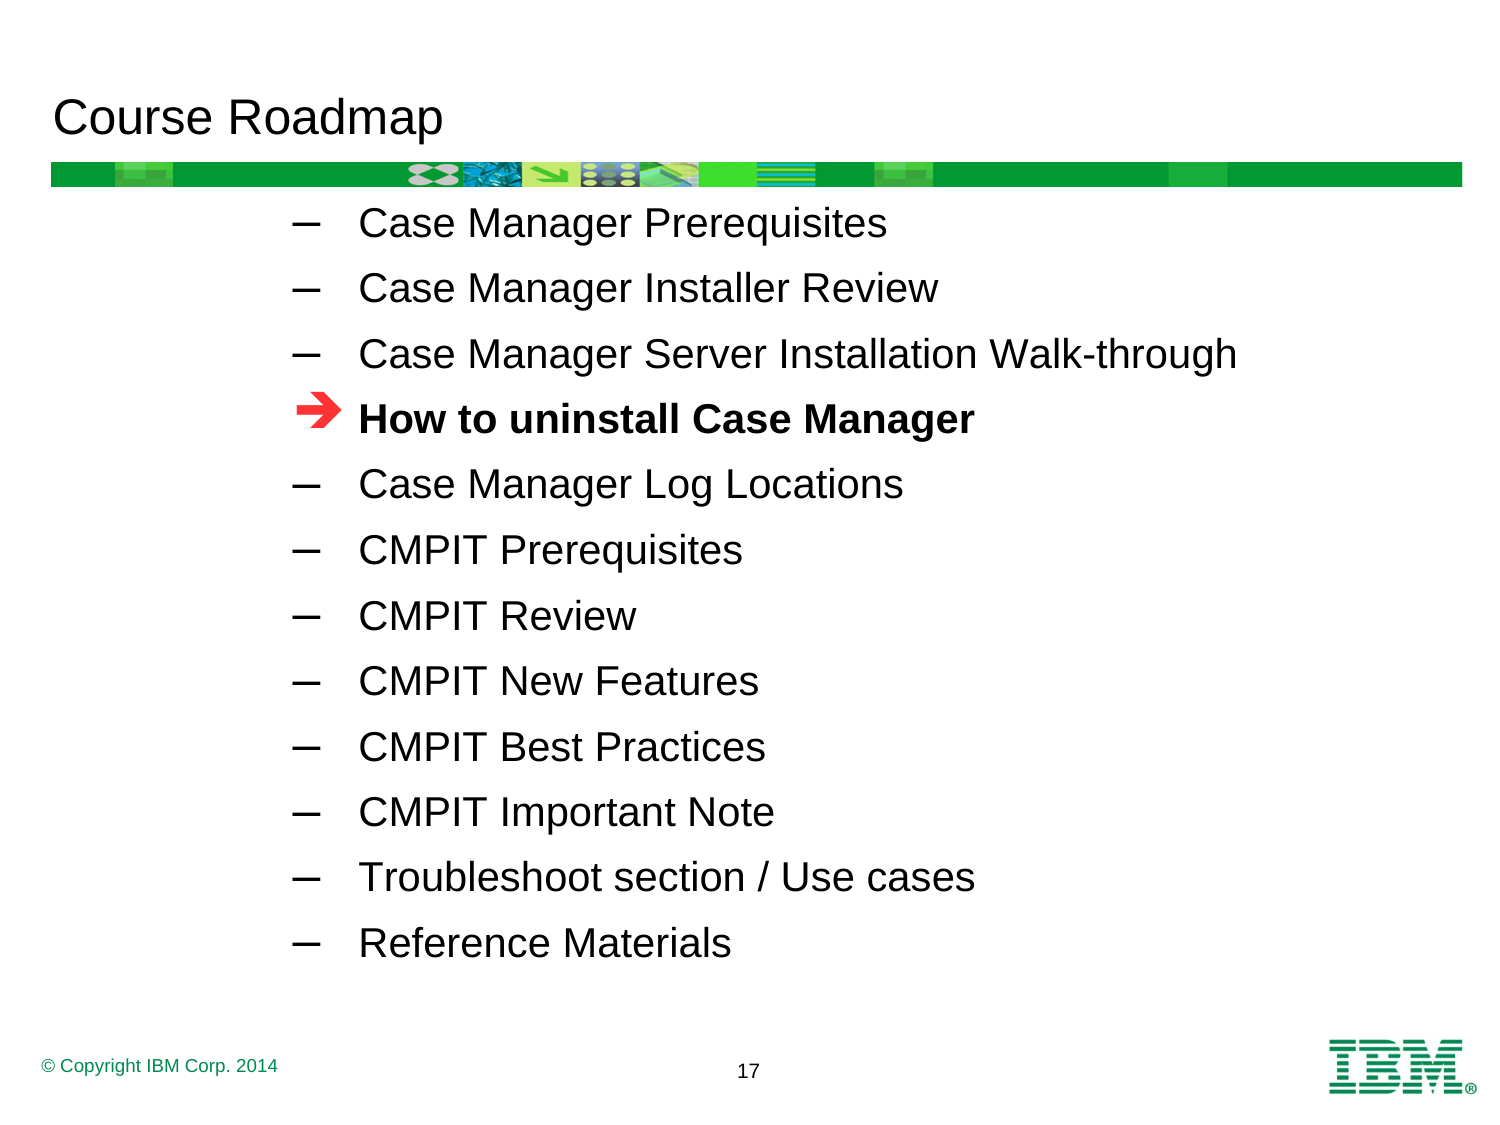

# Course Roadmap
Case Manager Prerequisites
Case Manager Installer Review
Case Manager Server Installation Walk-through
How to uninstall Case Manager
Case Manager Log Locations
CMPIT Prerequisites
CMPIT Review
CMPIT New Features
CMPIT Best Practices
CMPIT Important Note
Troubleshoot section / Use cases
Reference Materials
17